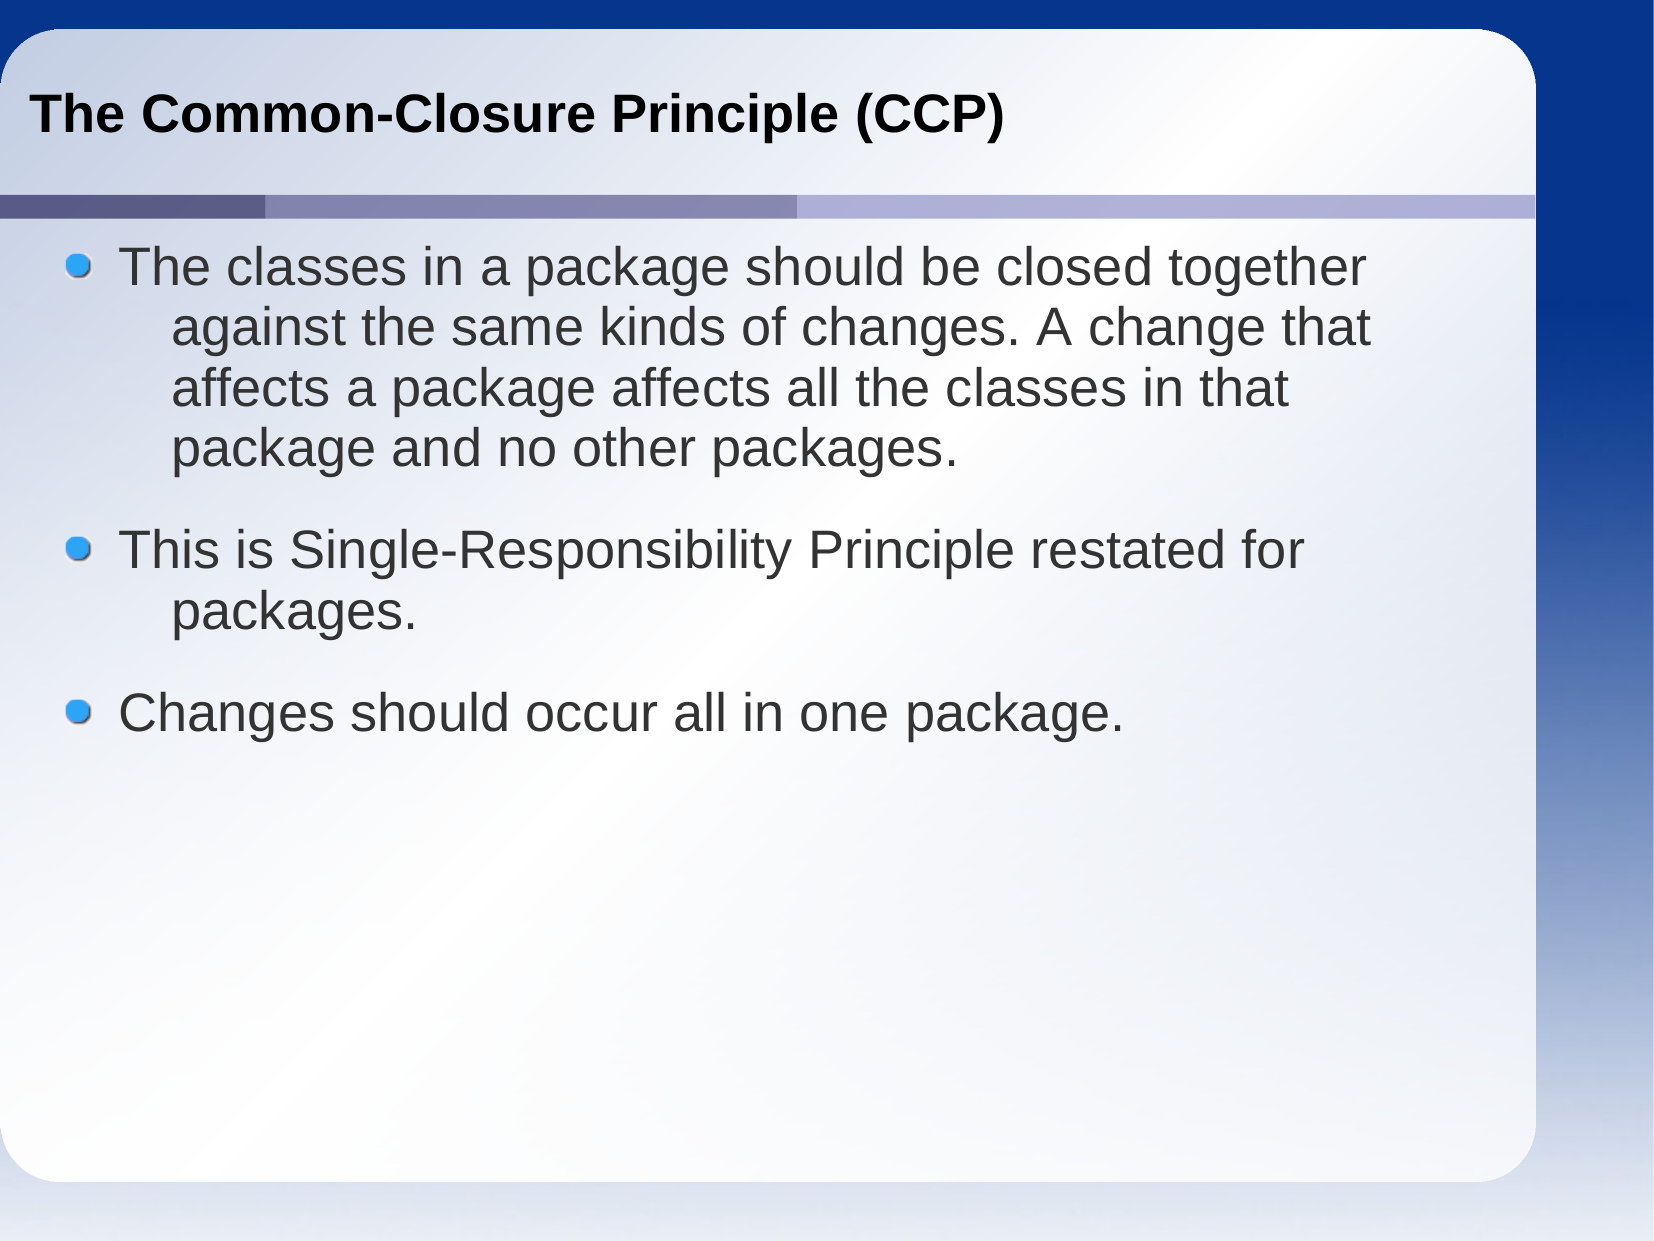

# The Common-Closure Principle (CCP)
The classes in a package should be closed together against the same kinds of changes. A change that affects a package affects all the classes in that package and no other packages.
This is Single-Responsibility Principle restated for packages.
Changes should occur all in one package.